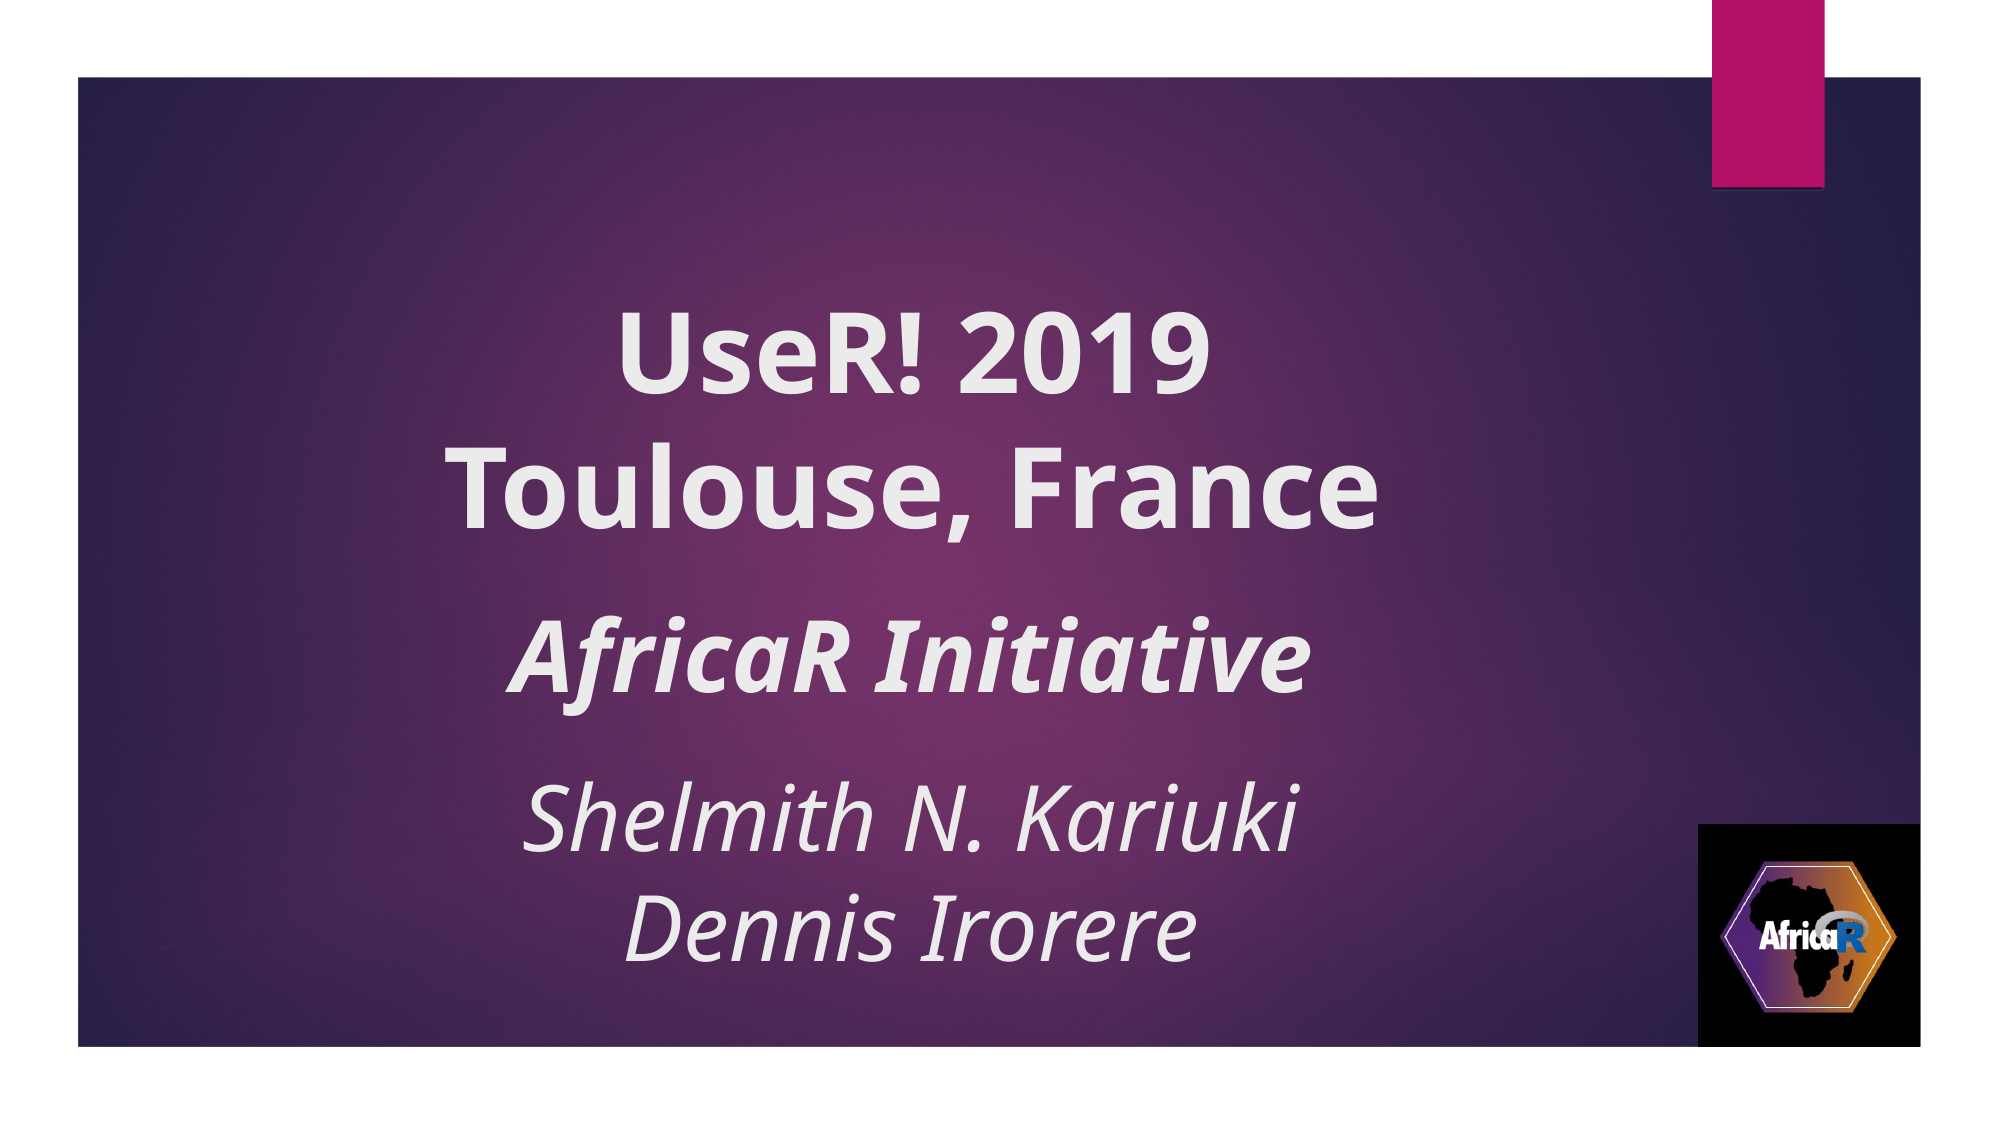

UseR! 2019
Toulouse, France
AfricaR Initiative
Shelmith N. Kariuki
Dennis Irorere